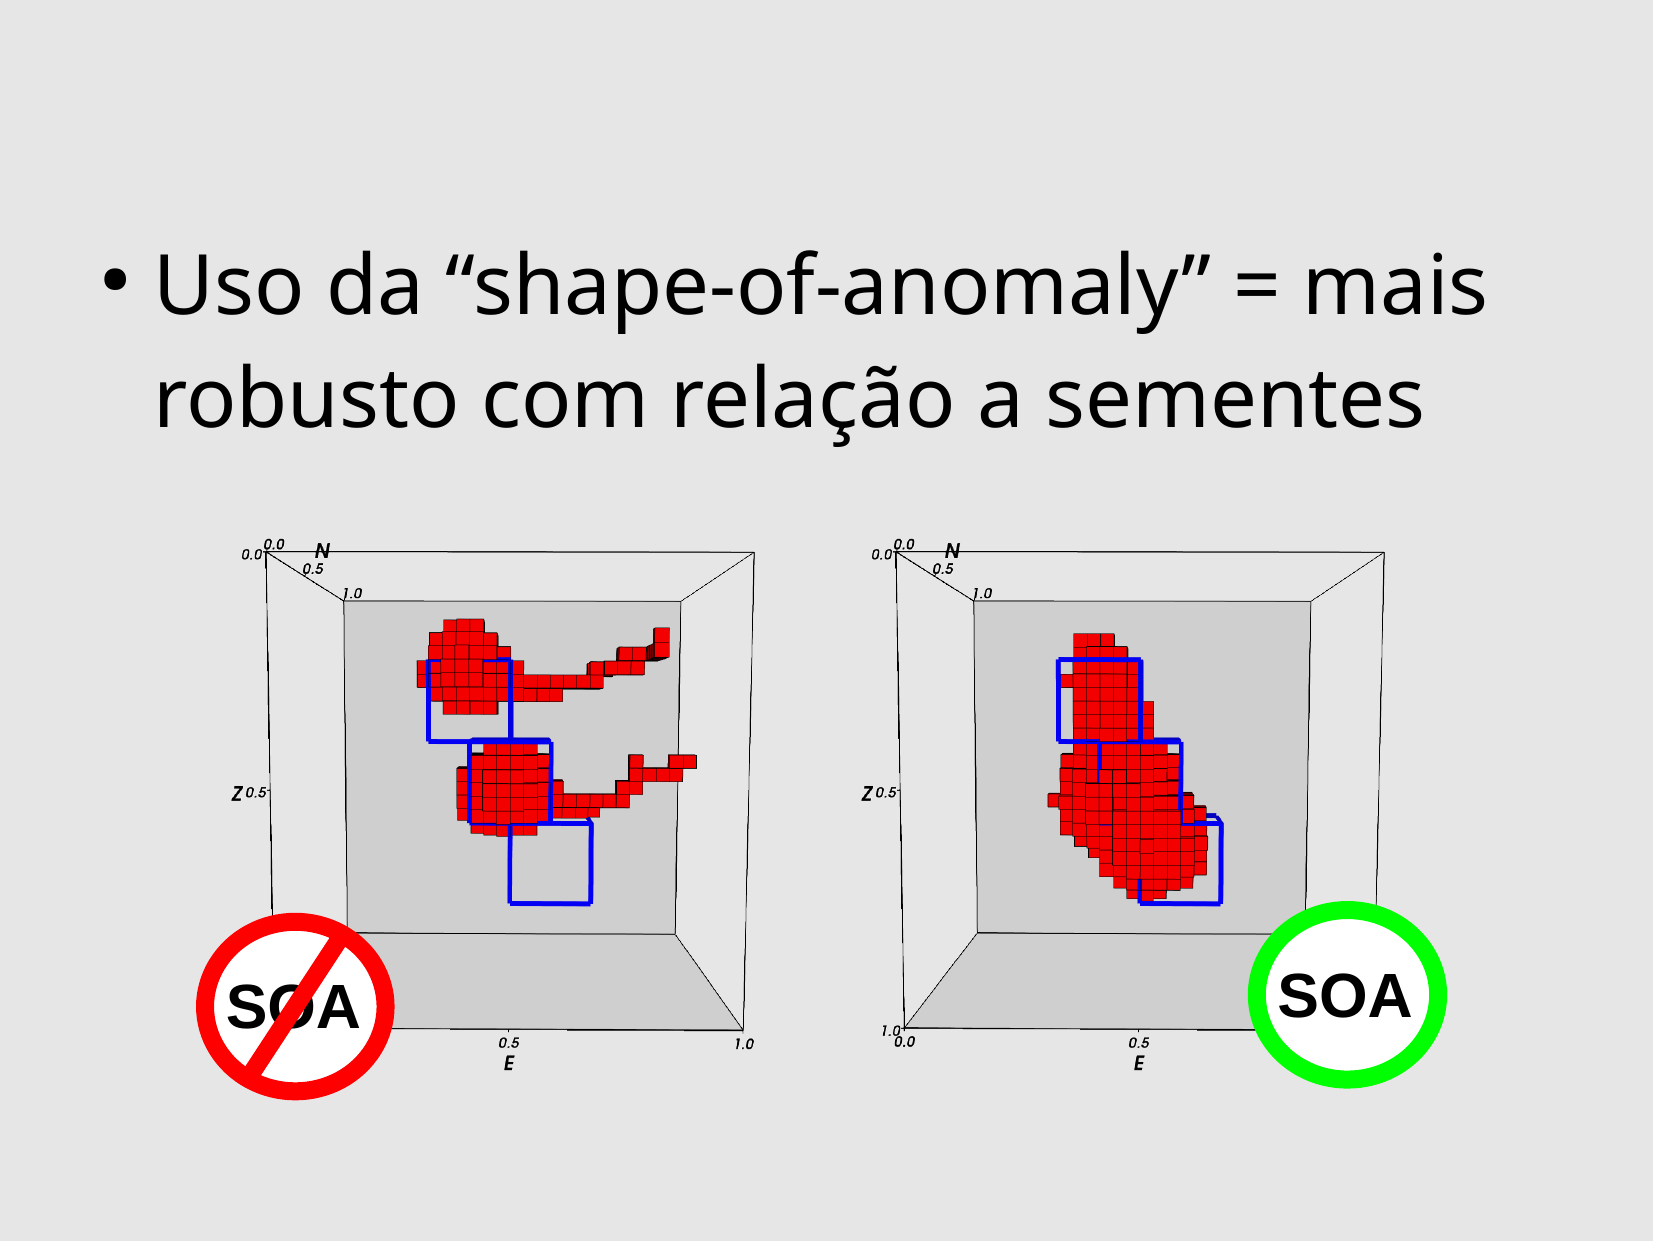

# Uso da “shape-of-anomaly” = mais robusto com relação a sementes
SOA
SOA